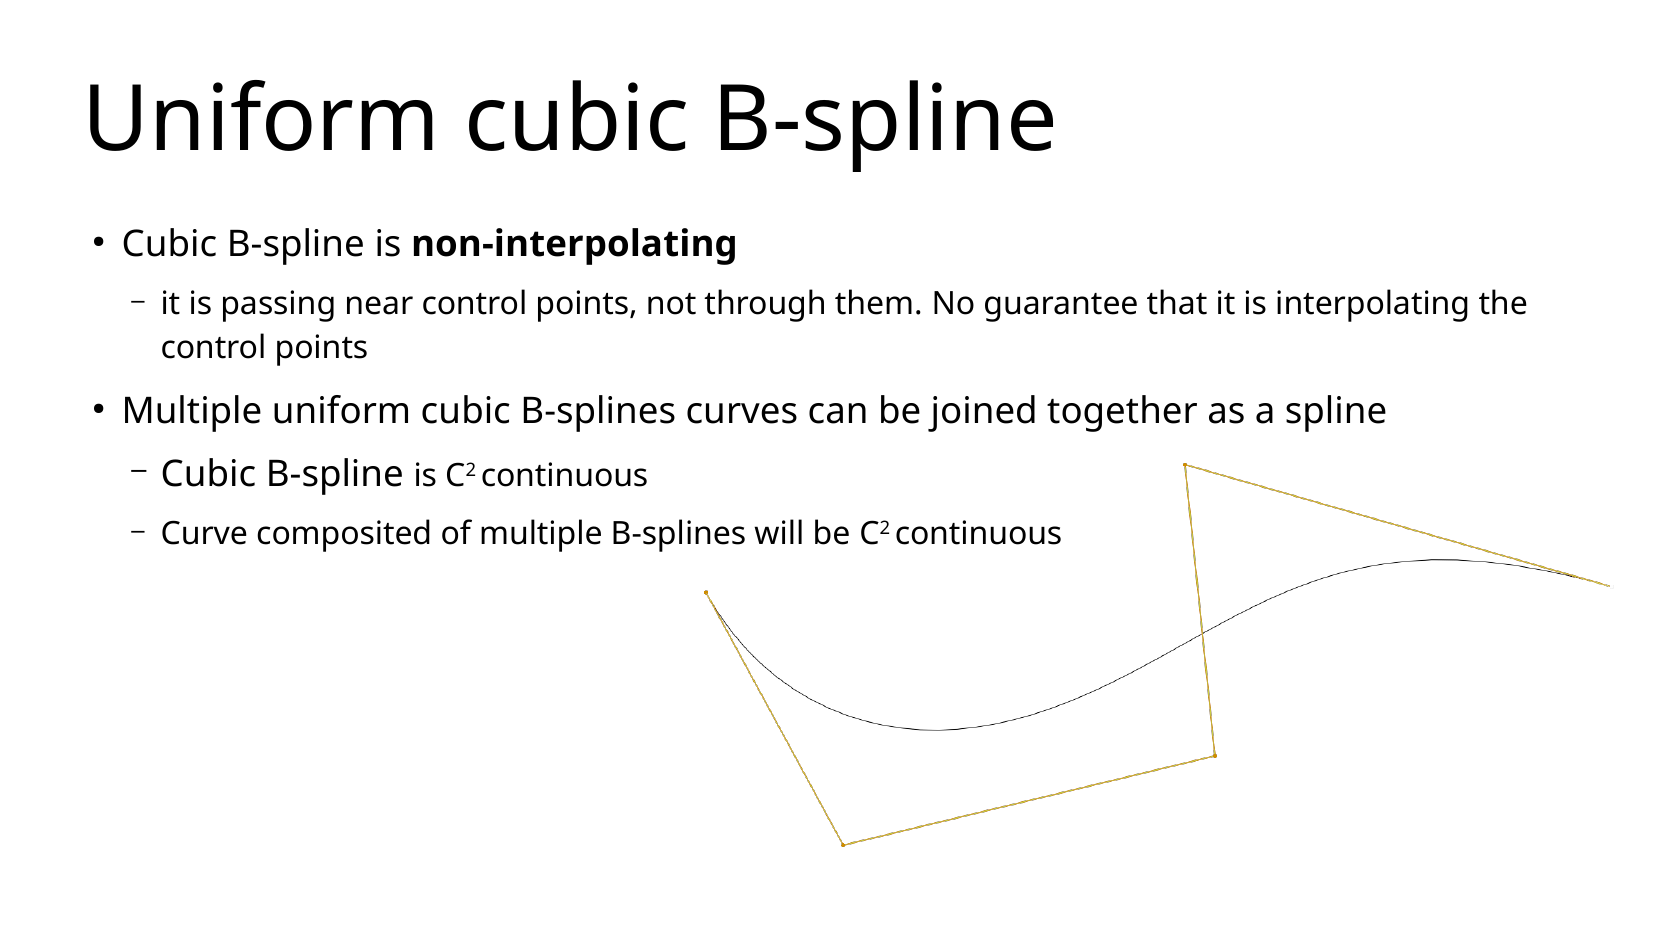

# Uniform cubic B-spline
Cubic B-spline is non-interpolating
it is passing near control points, not through them. No guarantee that it is interpolating the control points
Multiple uniform cubic B-splines curves can be joined together as a spline
Cubic B-spline is C2 continuous
Curve composited of multiple B-splines will be C2 continuous